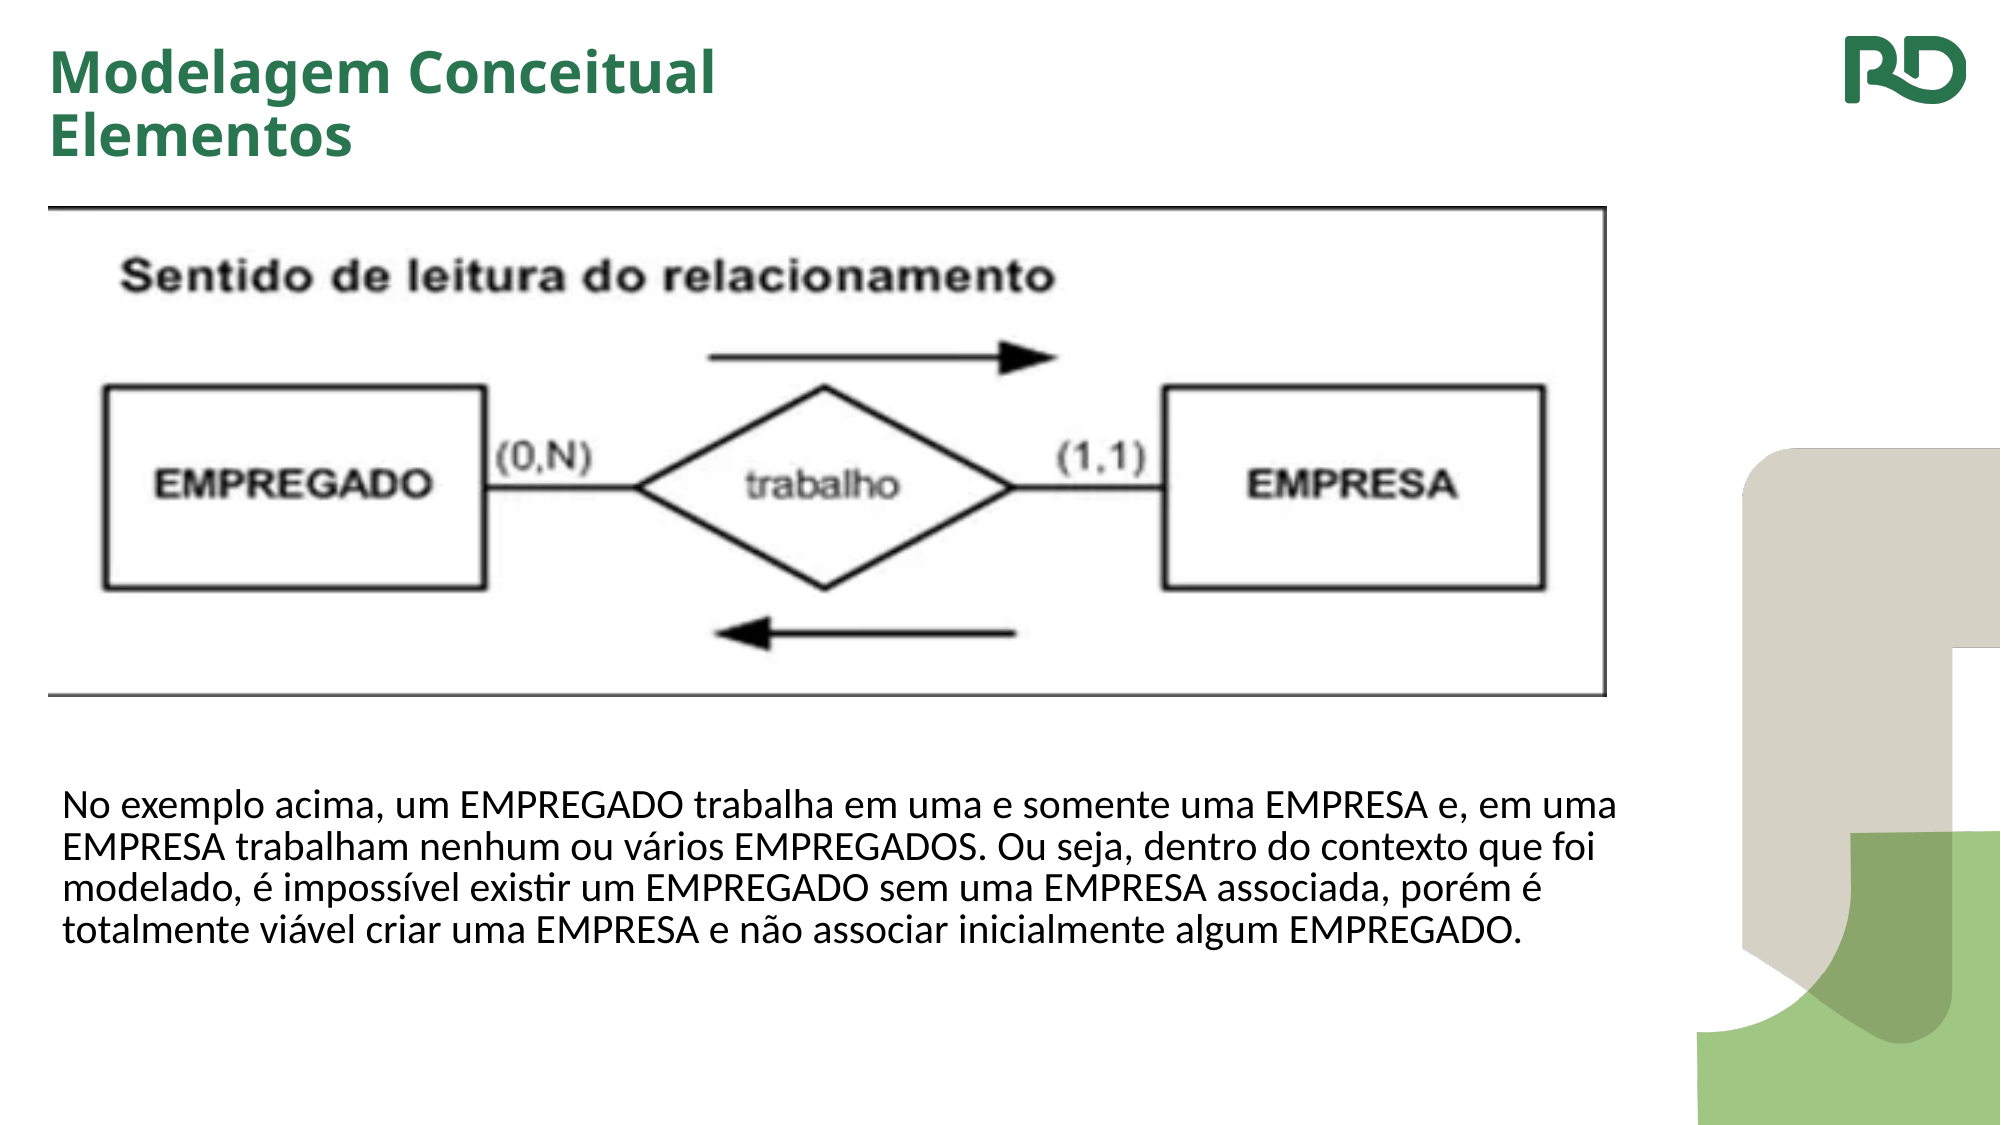

Modelagem Conceitual
Elementos
No exemplo acima, um EMPREGADO trabalha em uma e somente uma EMPRESA e, em uma EMPRESA trabalham nenhum ou vários EMPREGADOS. Ou seja, dentro do contexto que foi modelado, é impossível existir um EMPREGADO sem uma EMPRESA associada, porém é totalmente viável criar uma EMPRESA e não associar inicialmente algum EMPREGADO.